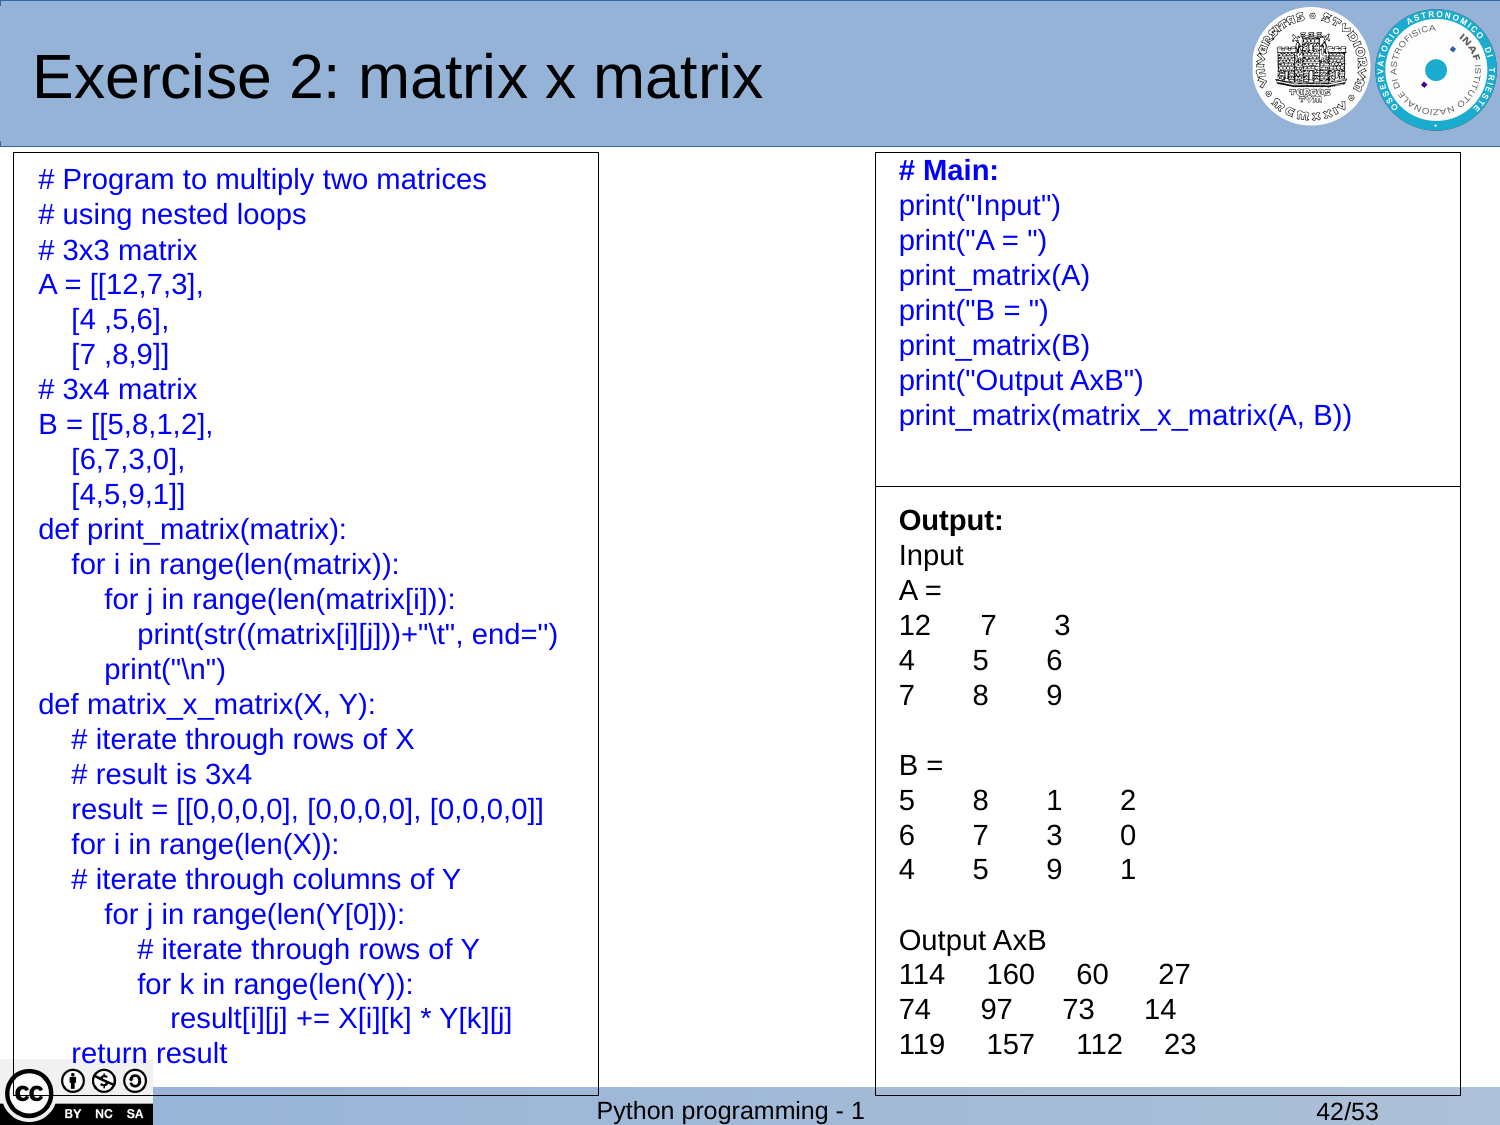

Exercise 2: matrix x matrix
# Main:
print("Input")
print("A = ")
print_matrix(A)
print("B = ")
print_matrix(B)
print("Output AxB")
print_matrix(matrix_x_matrix(A, B))
Output:
Input
A =
12 7 3
4 5 6
7 8 9
B =
5 8 1 2
6 7 3 0
4 5 9 1
Output AxB
114 160 60 27
74 97 73 14
119 157 112 23
# # Program to multiply two matrices
# using nested loops
# 3x3 matrix
A = [[12,7,3],
 [4 ,5,6],
 [7 ,8,9]]
# 3x4 matrix
B = [[5,8,1,2],
 [6,7,3,0],
 [4,5,9,1]]
def print_matrix(matrix):
 for i in range(len(matrix)):
 for j in range(len(matrix[i])):
 print(str((matrix[i][j]))+"\t", end='')
 print("\n")
def matrix_x_matrix(X, Y):
 # iterate through rows of X
 # result is 3x4
 result = [[0,0,0,0], [0,0,0,0], [0,0,0,0]]
 for i in range(len(X)):
 # iterate through columns of Y
 for j in range(len(Y[0])):
 # iterate through rows of Y
 for k in range(len(Y)):
 result[i][j] += X[i][k] * Y[k][j]
 return result